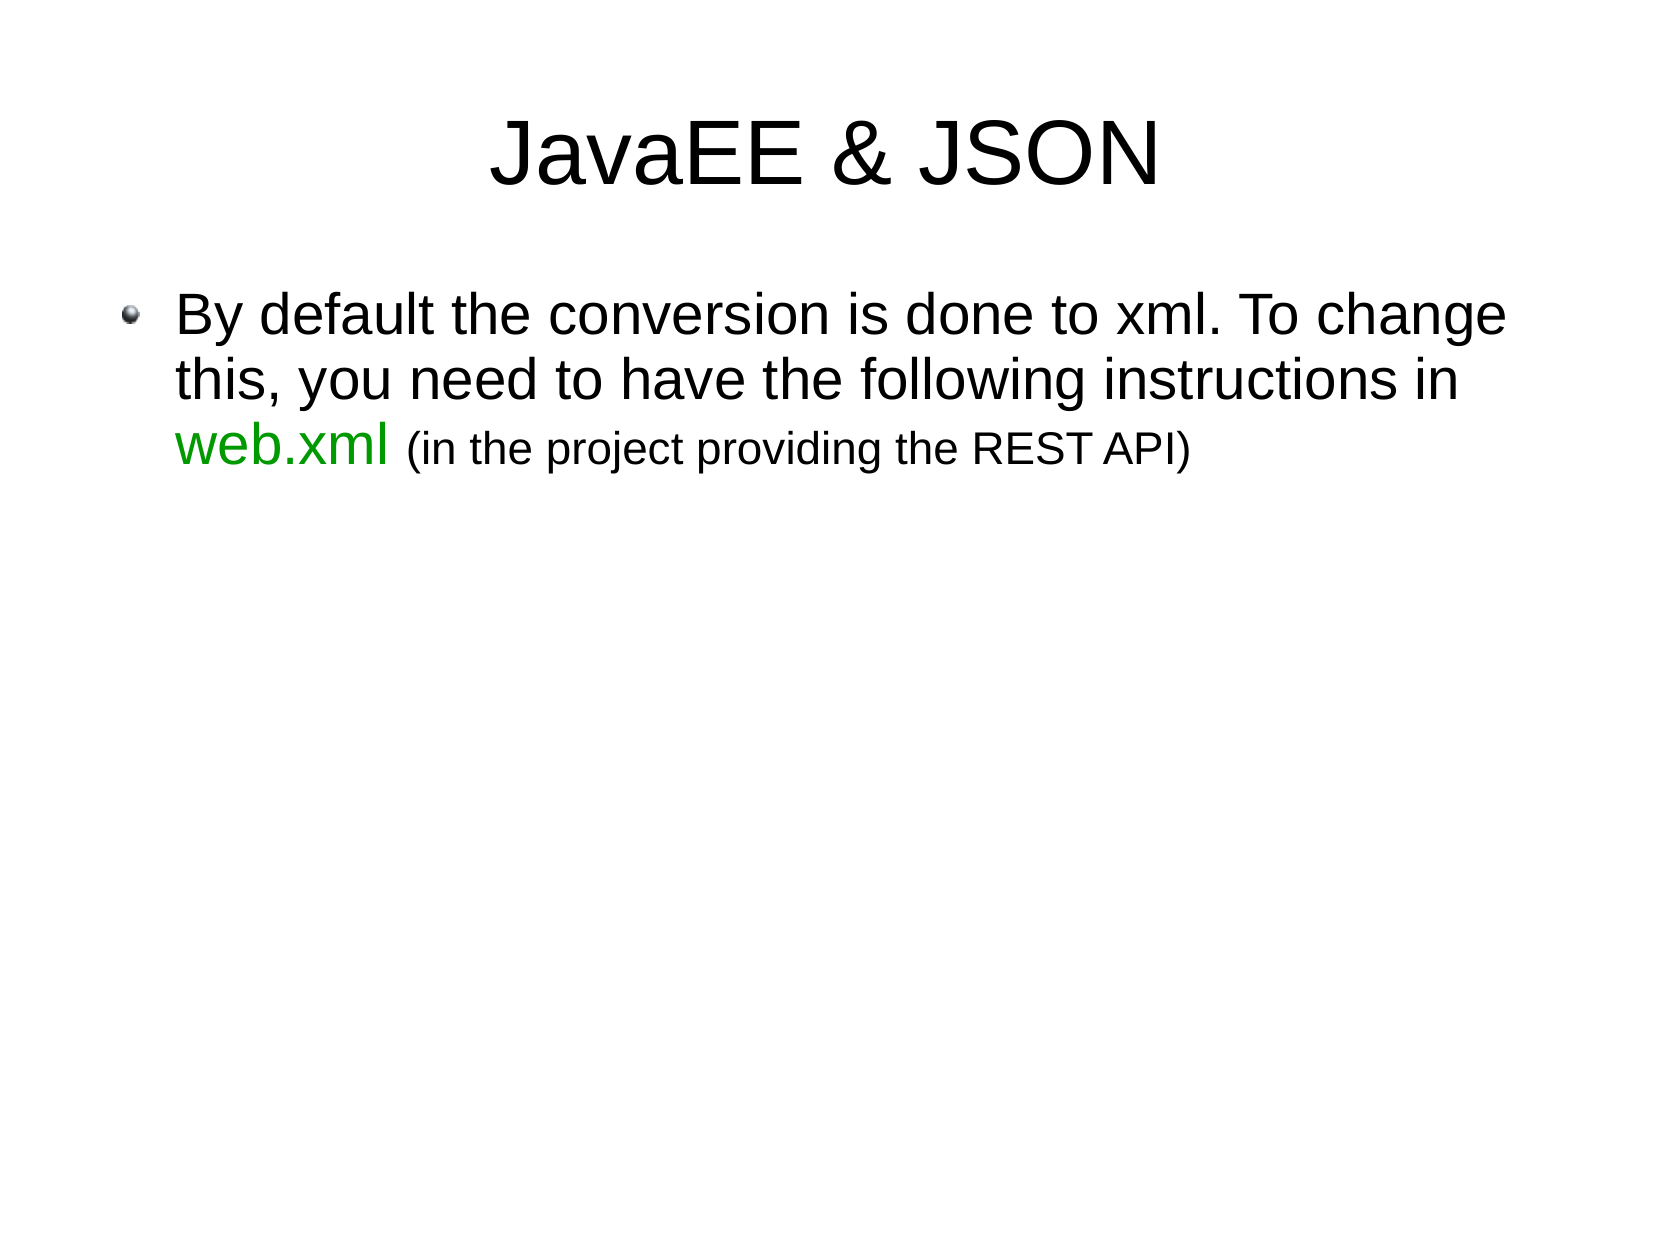

# JavaEE & JSON
By default the conversion is done to xml. To change this, you need to have the following instructions in web.xml (in the project providing the REST API)